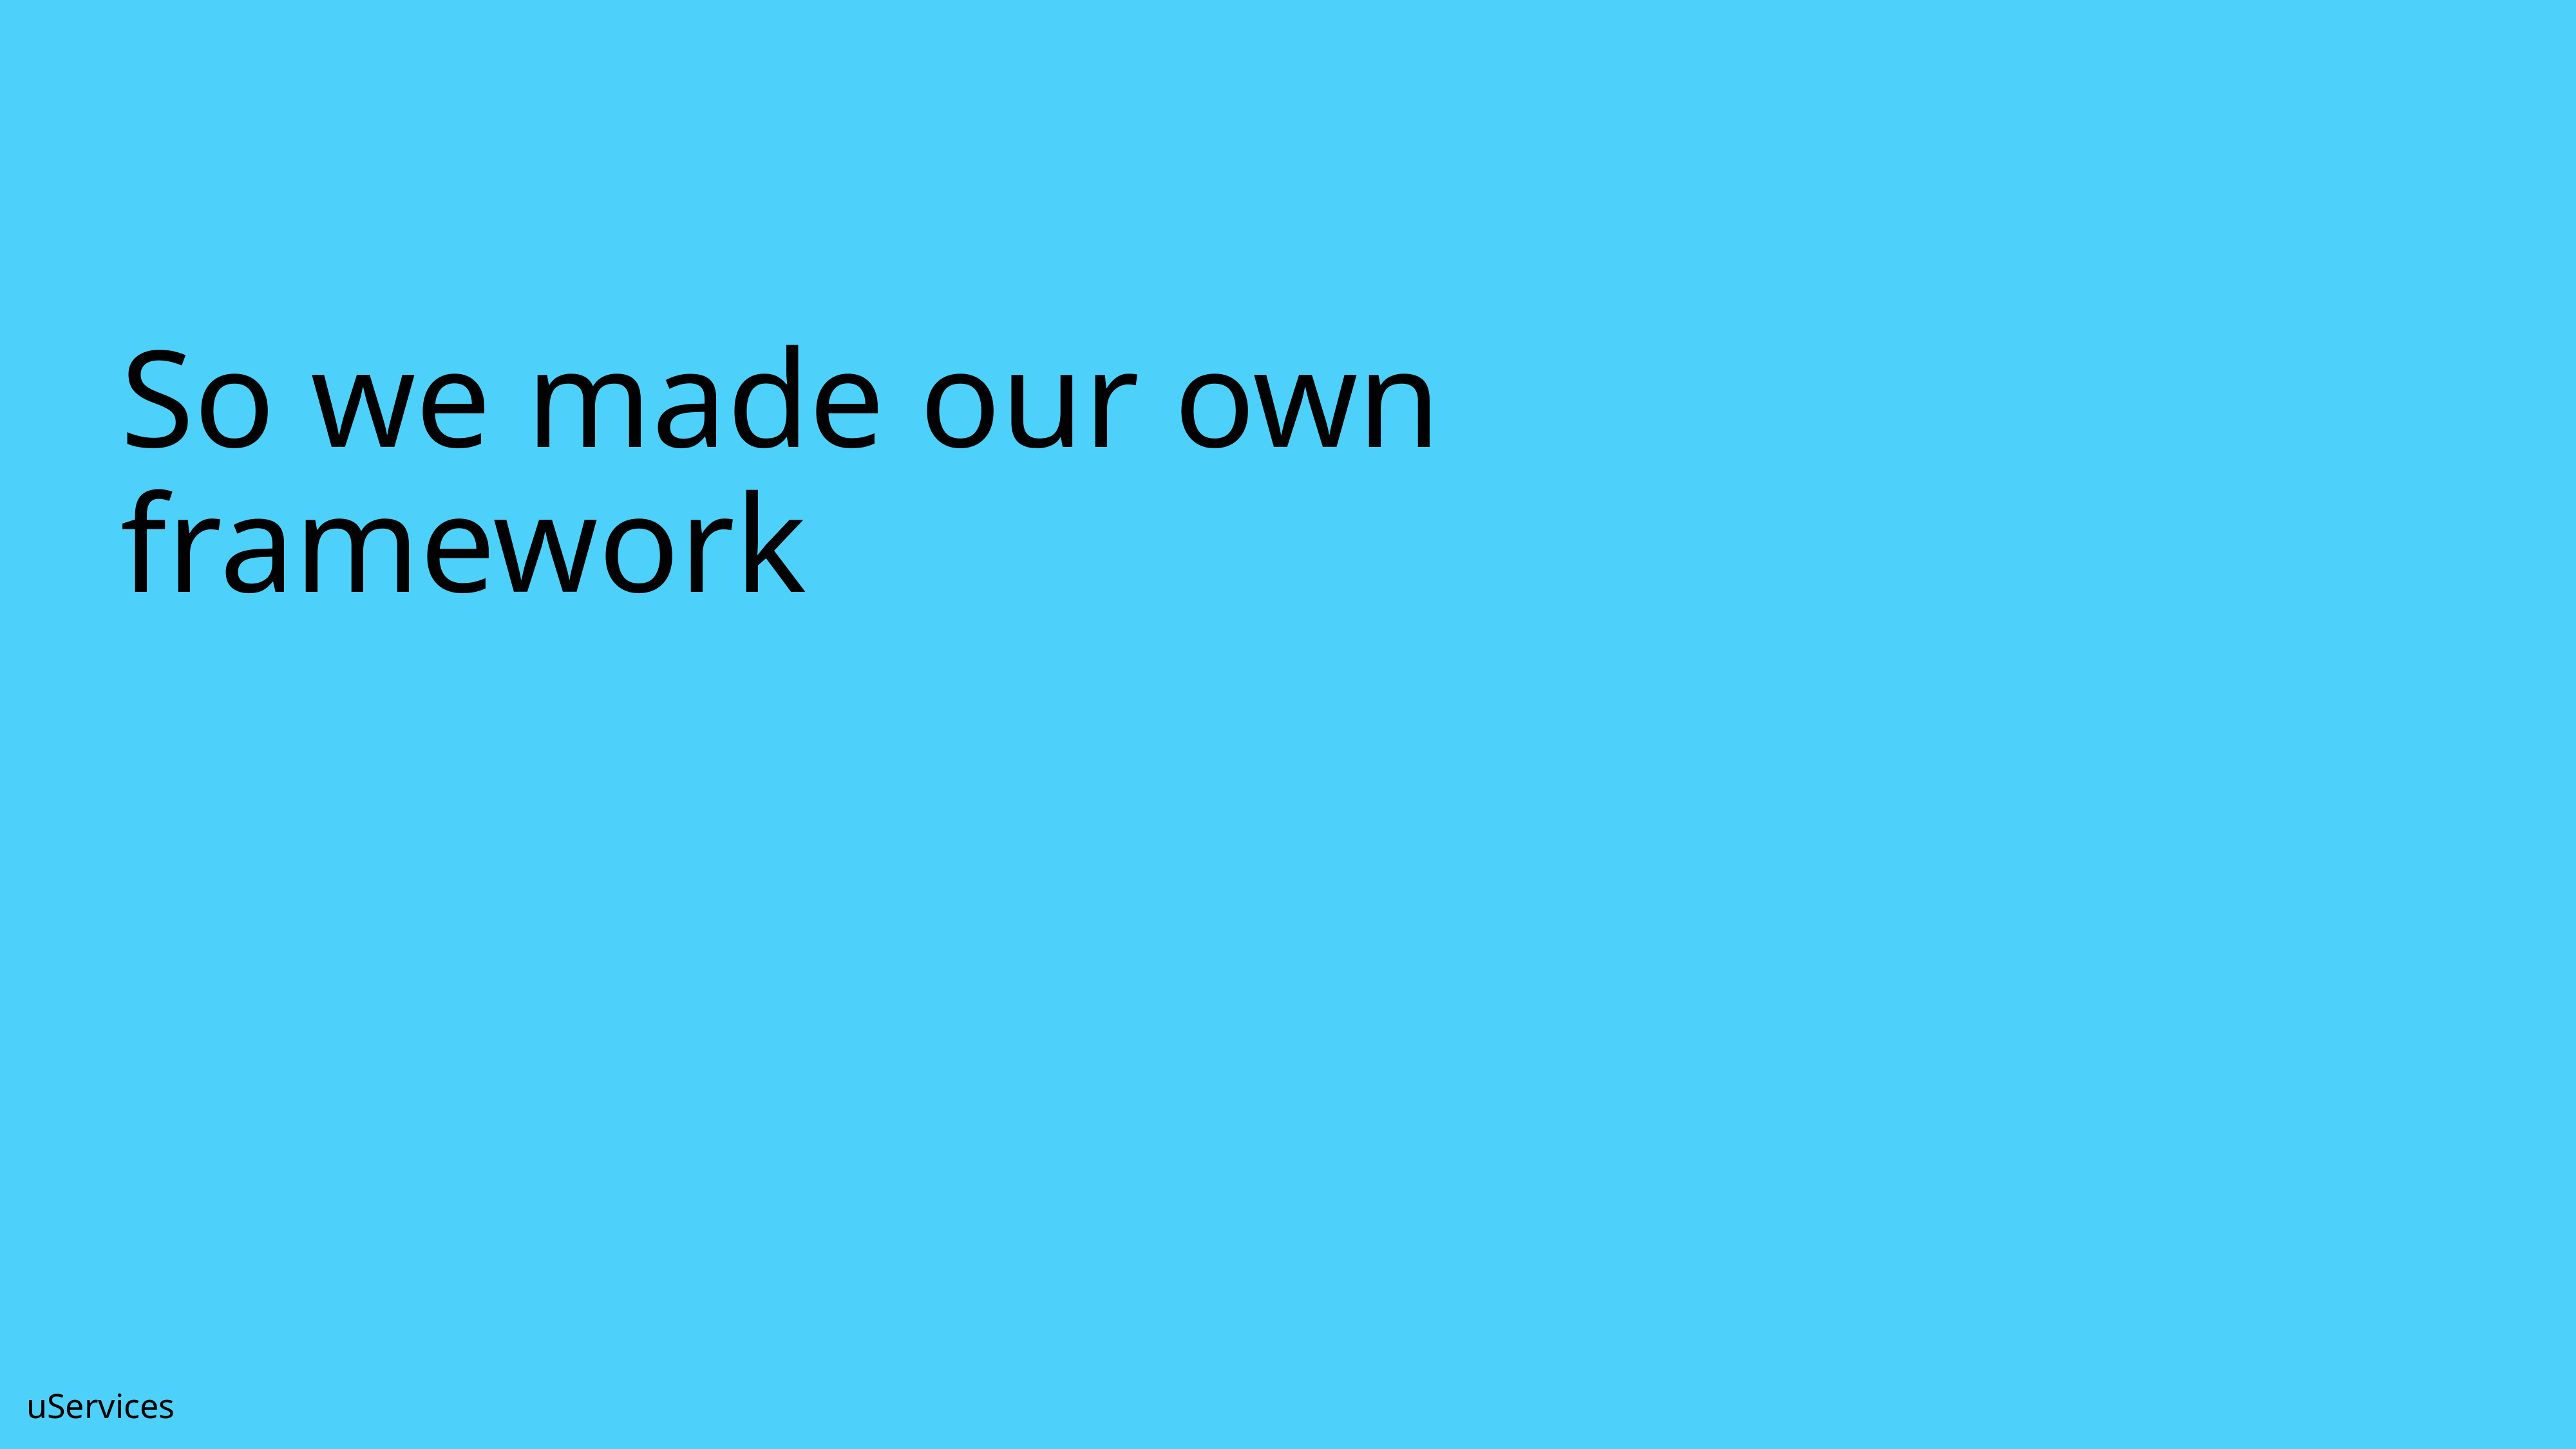

# So we made our own framework
uServices